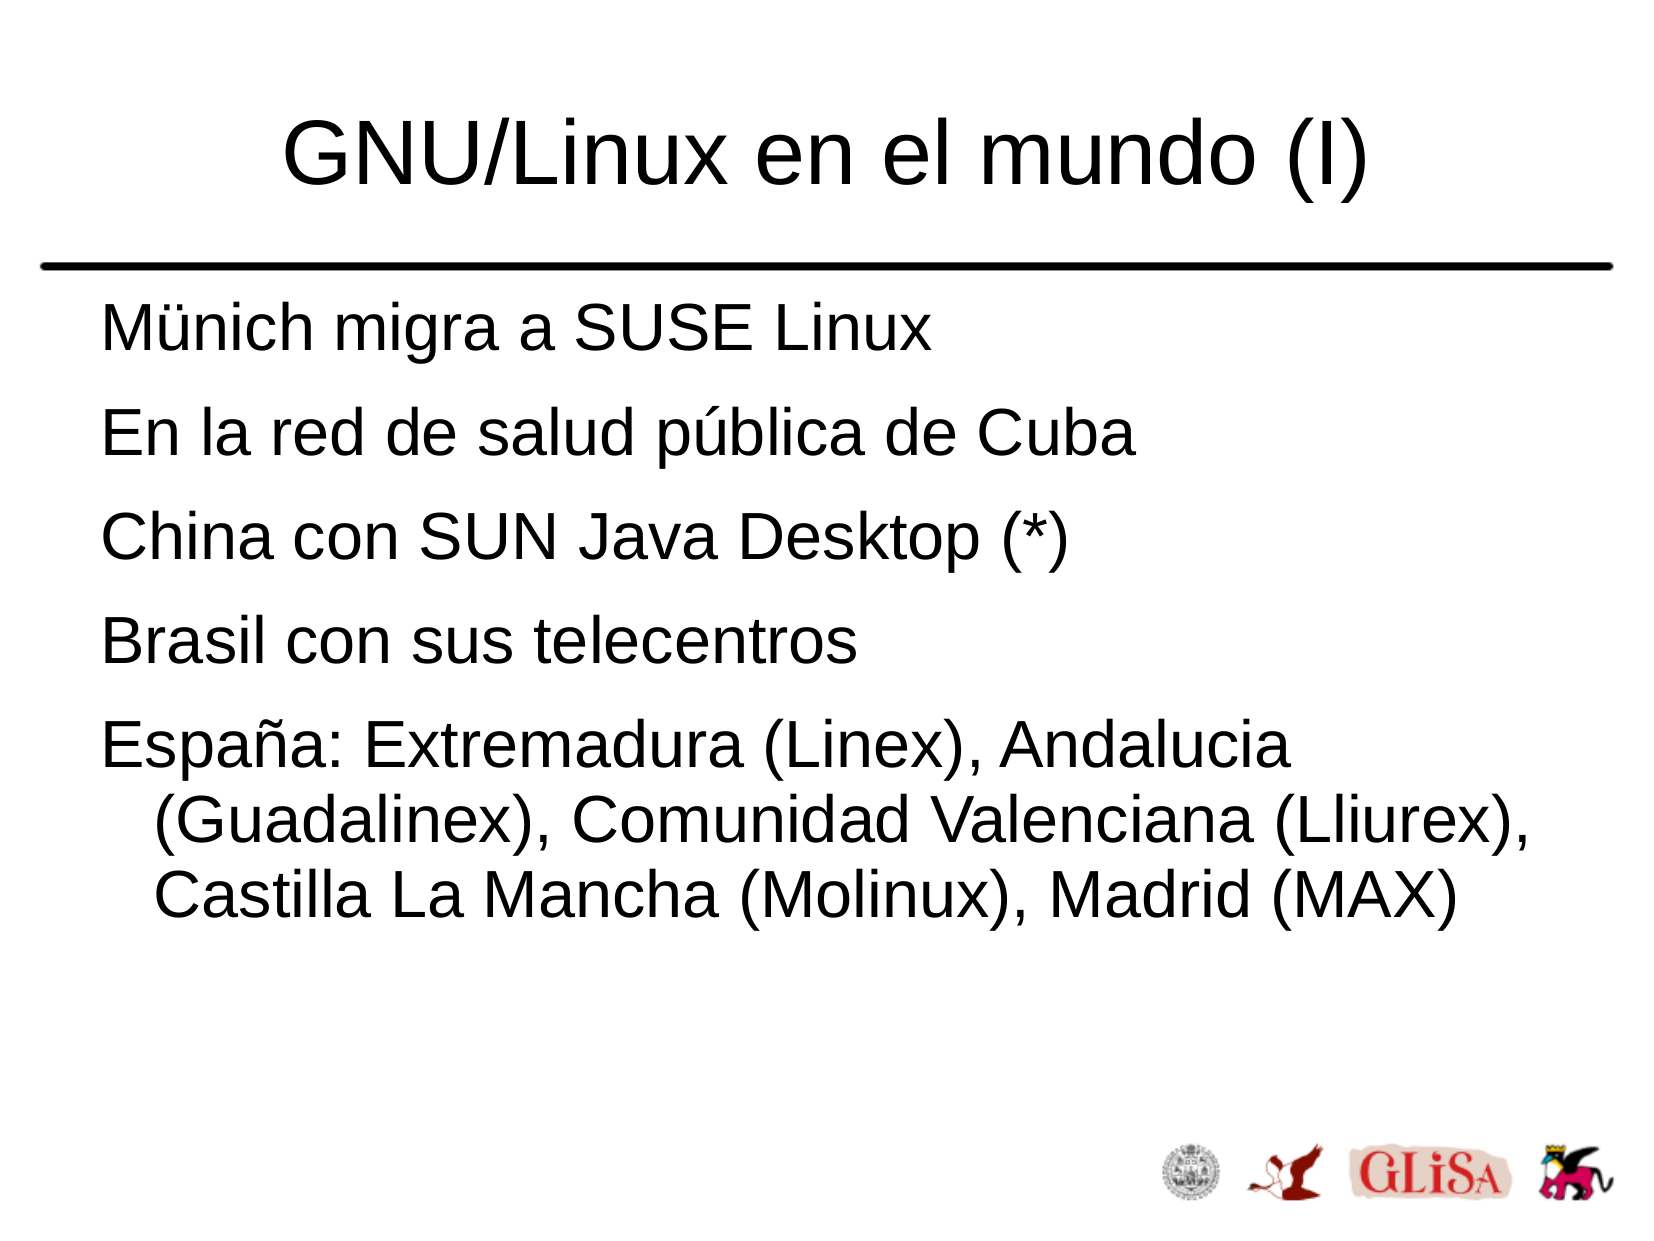

# GNU/Linux en el mundo (I)
Münich migra a SUSE Linux
En la red de salud pública de Cuba
China con SUN Java Desktop (*)
Brasil con sus telecentros
España: Extremadura (Linex), Andalucia (Guadalinex), Comunidad Valenciana (Lliurex), Castilla La Mancha (Molinux), Madrid (MAX)